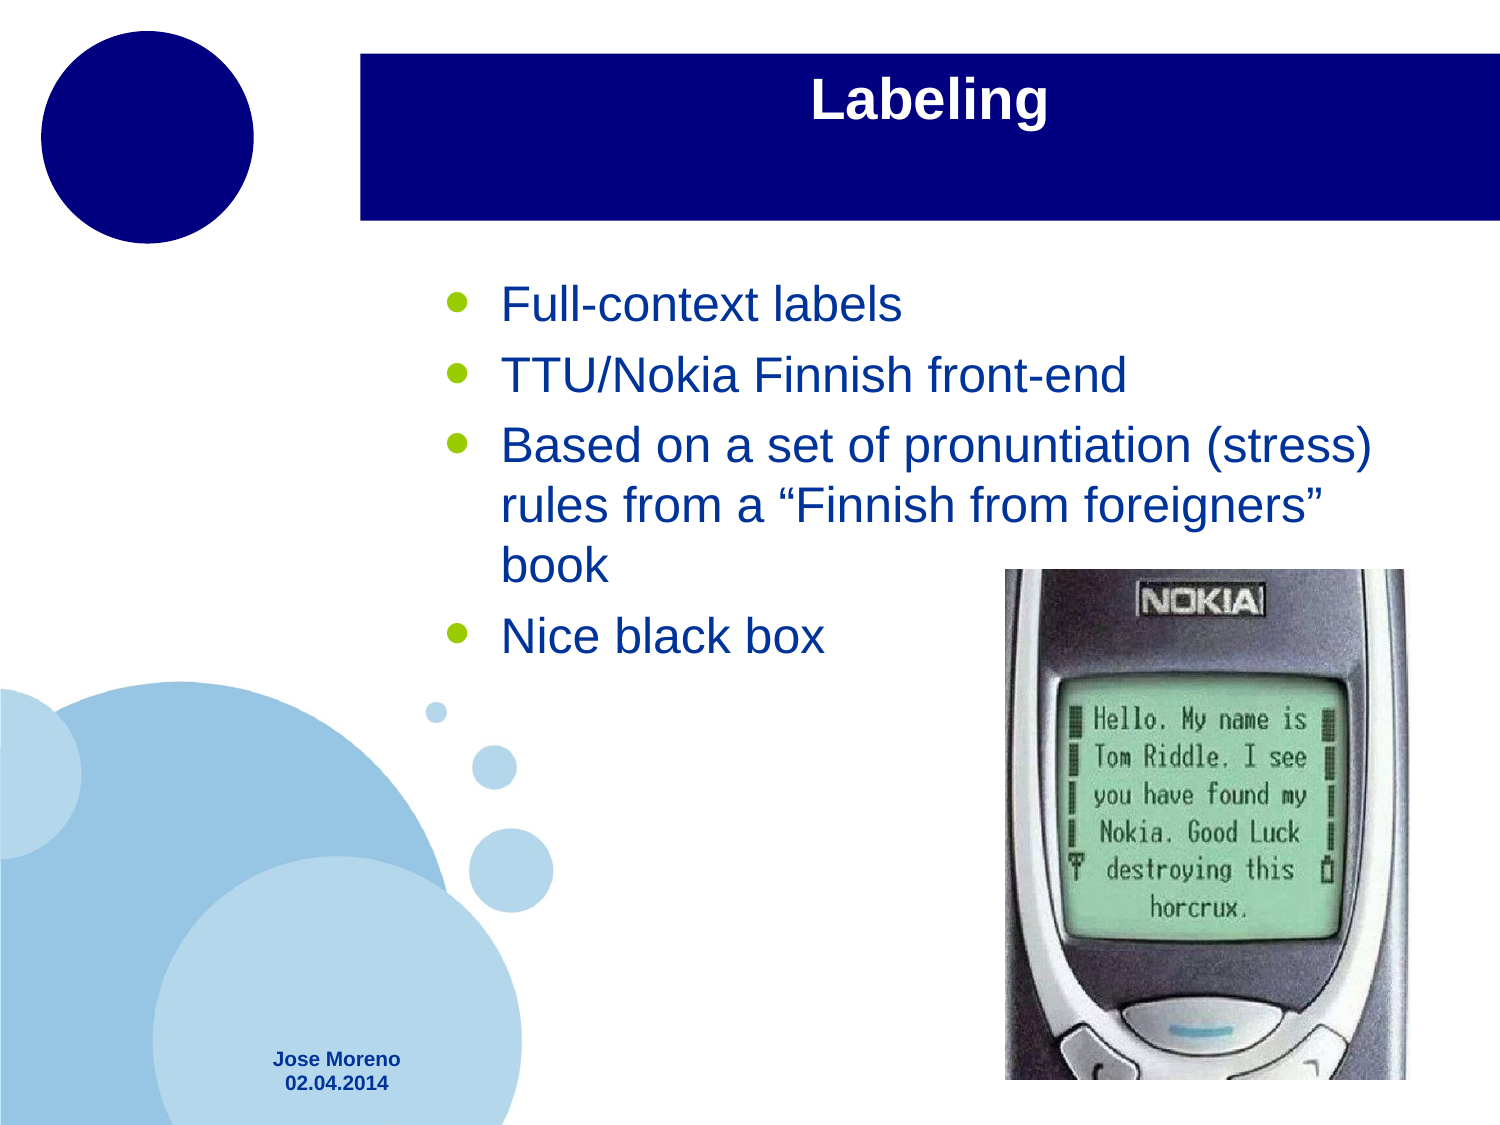

# Labeling
Full-context labels
TTU/Nokia Finnish front-end
Based on a set of pronuntiation (stress) rules from a “Finnish from foreigners” book
Nice black box